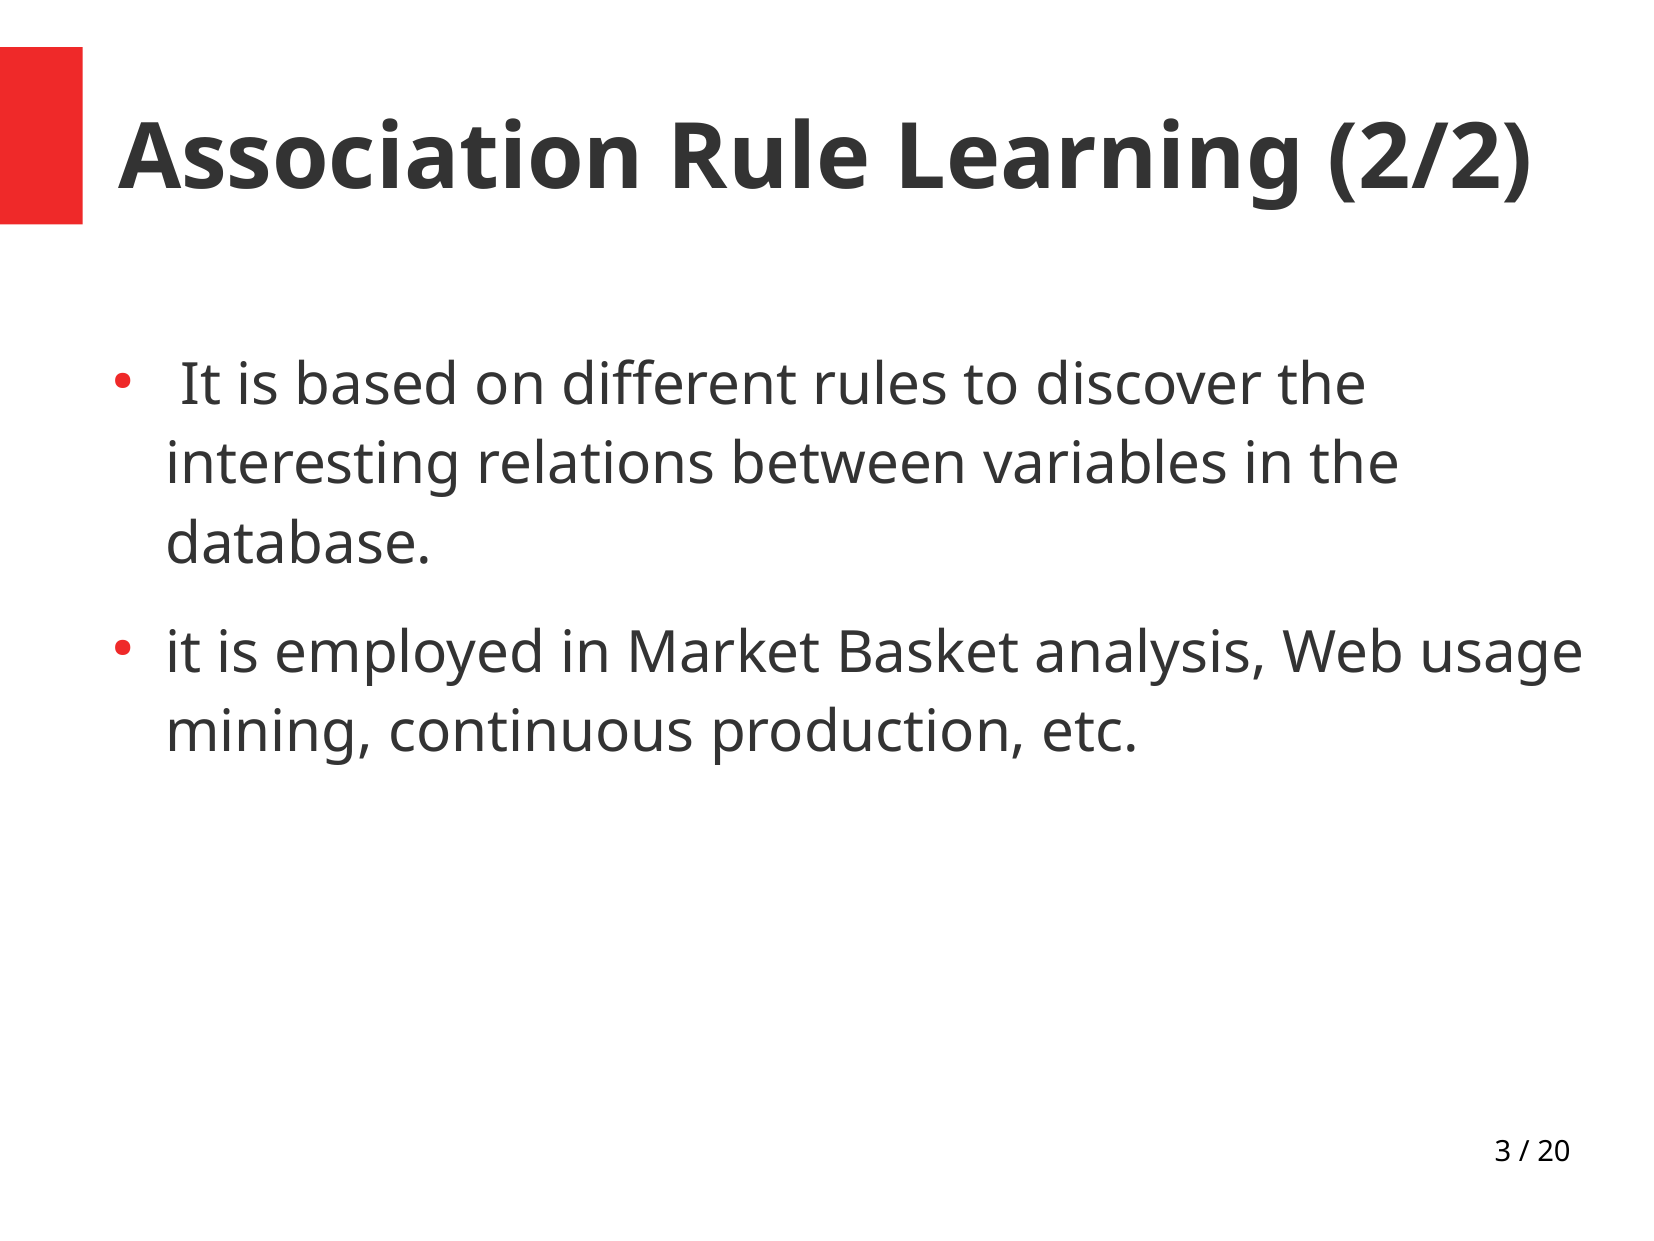

# Association Rule Learning (2/2)
 It is based on different rules to discover the interesting relations between variables in the database.
it is employed in Market Basket analysis, Web usage mining, continuous production, etc.
3